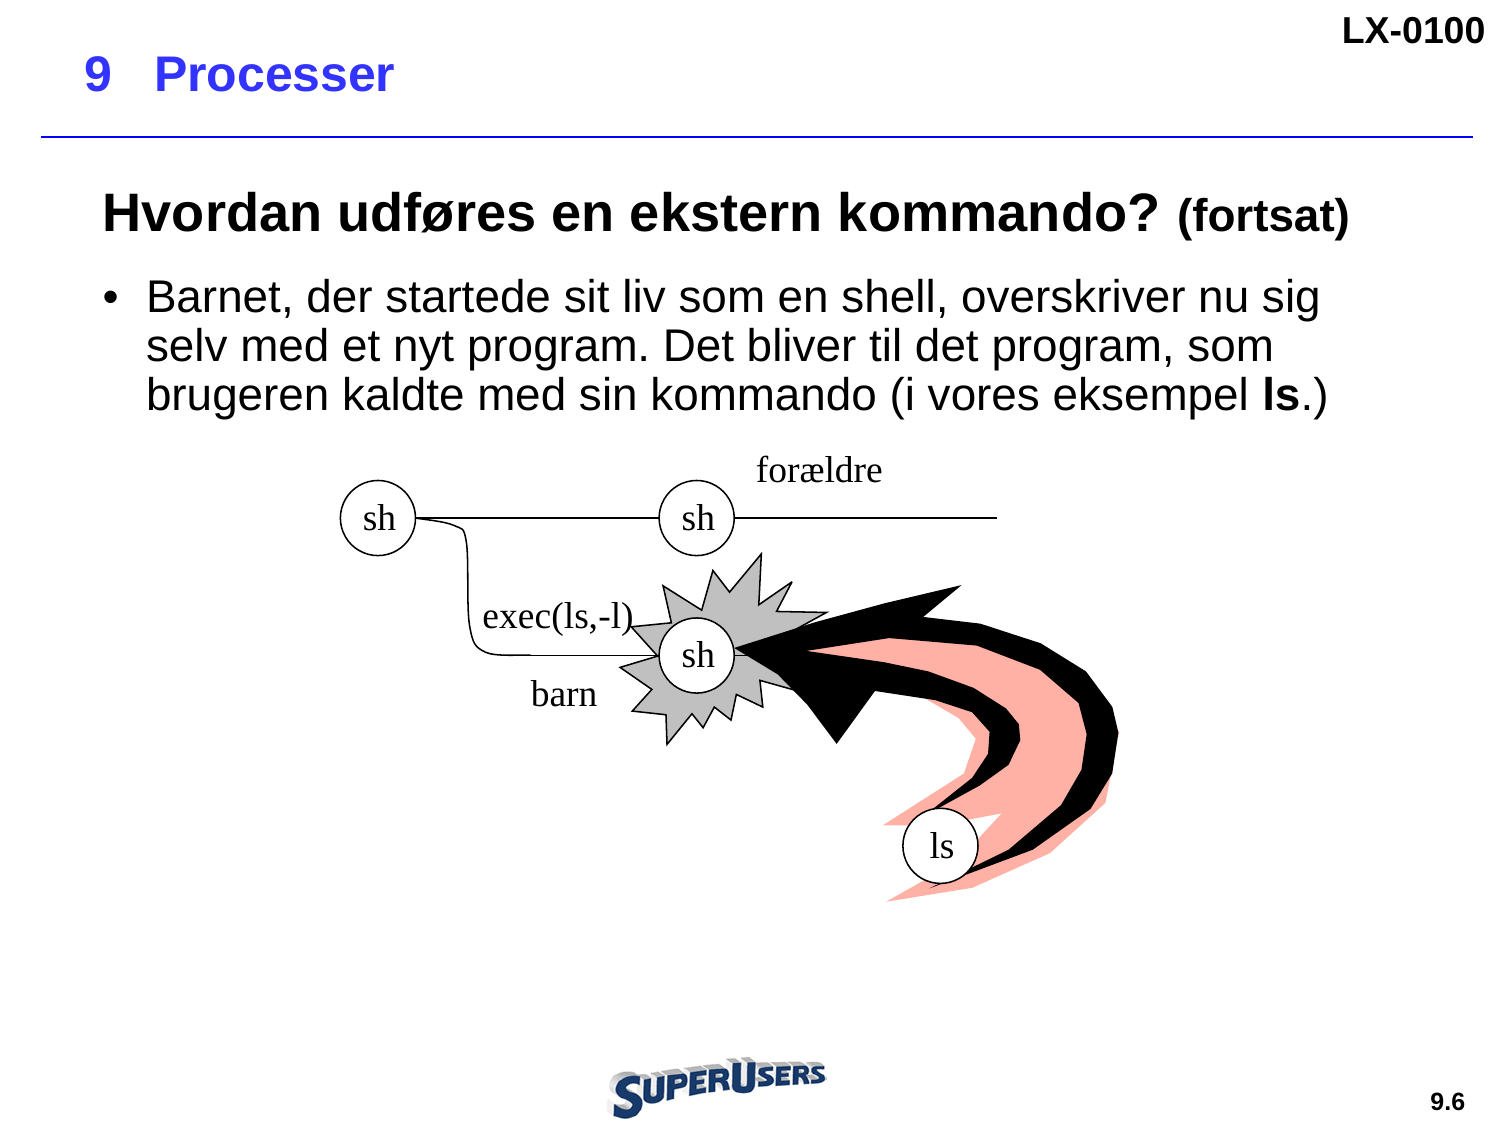

# 9 Processer
Hvordan udføres en ekstern kommando? (fortsat)
Barnet, der startede sit liv som en shell, overskriver nu sig selv med et nyt program. Det bliver til det program, som brugeren kaldte med sin kommando (i vores eksempel ls.)
forældre
sh
sh
exec(ls,-l)
sh
barn
ls